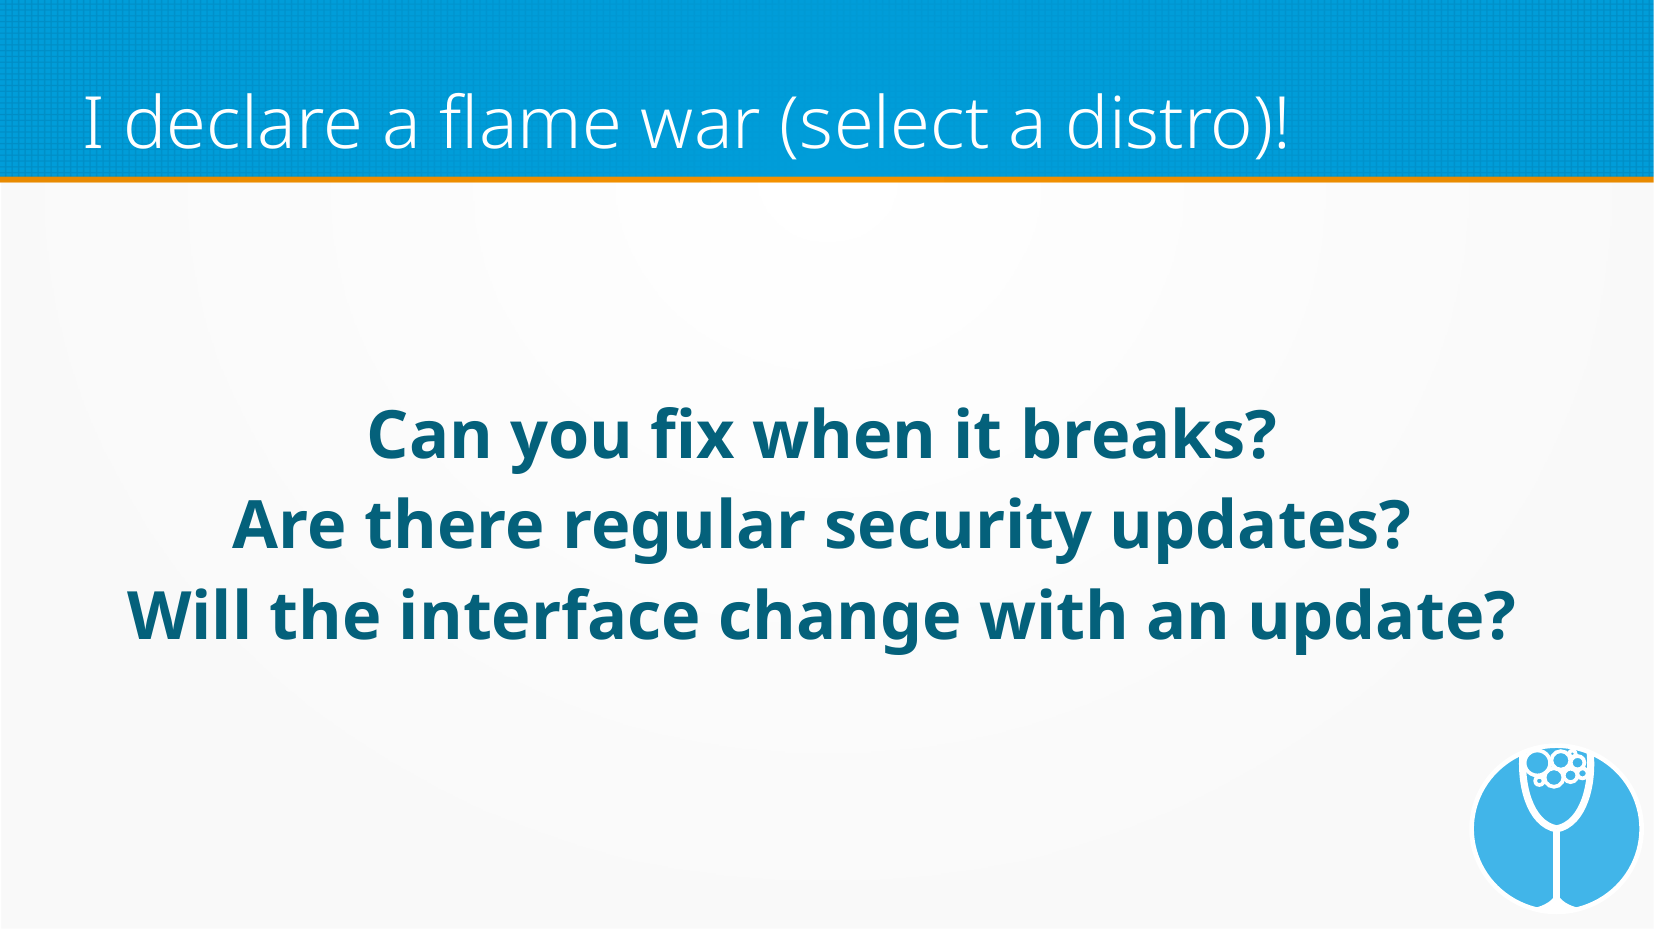

# I declare a flame war (select a distro)!
Can you fix when it breaks?
Are there regular security updates?
Will the interface change with an update?